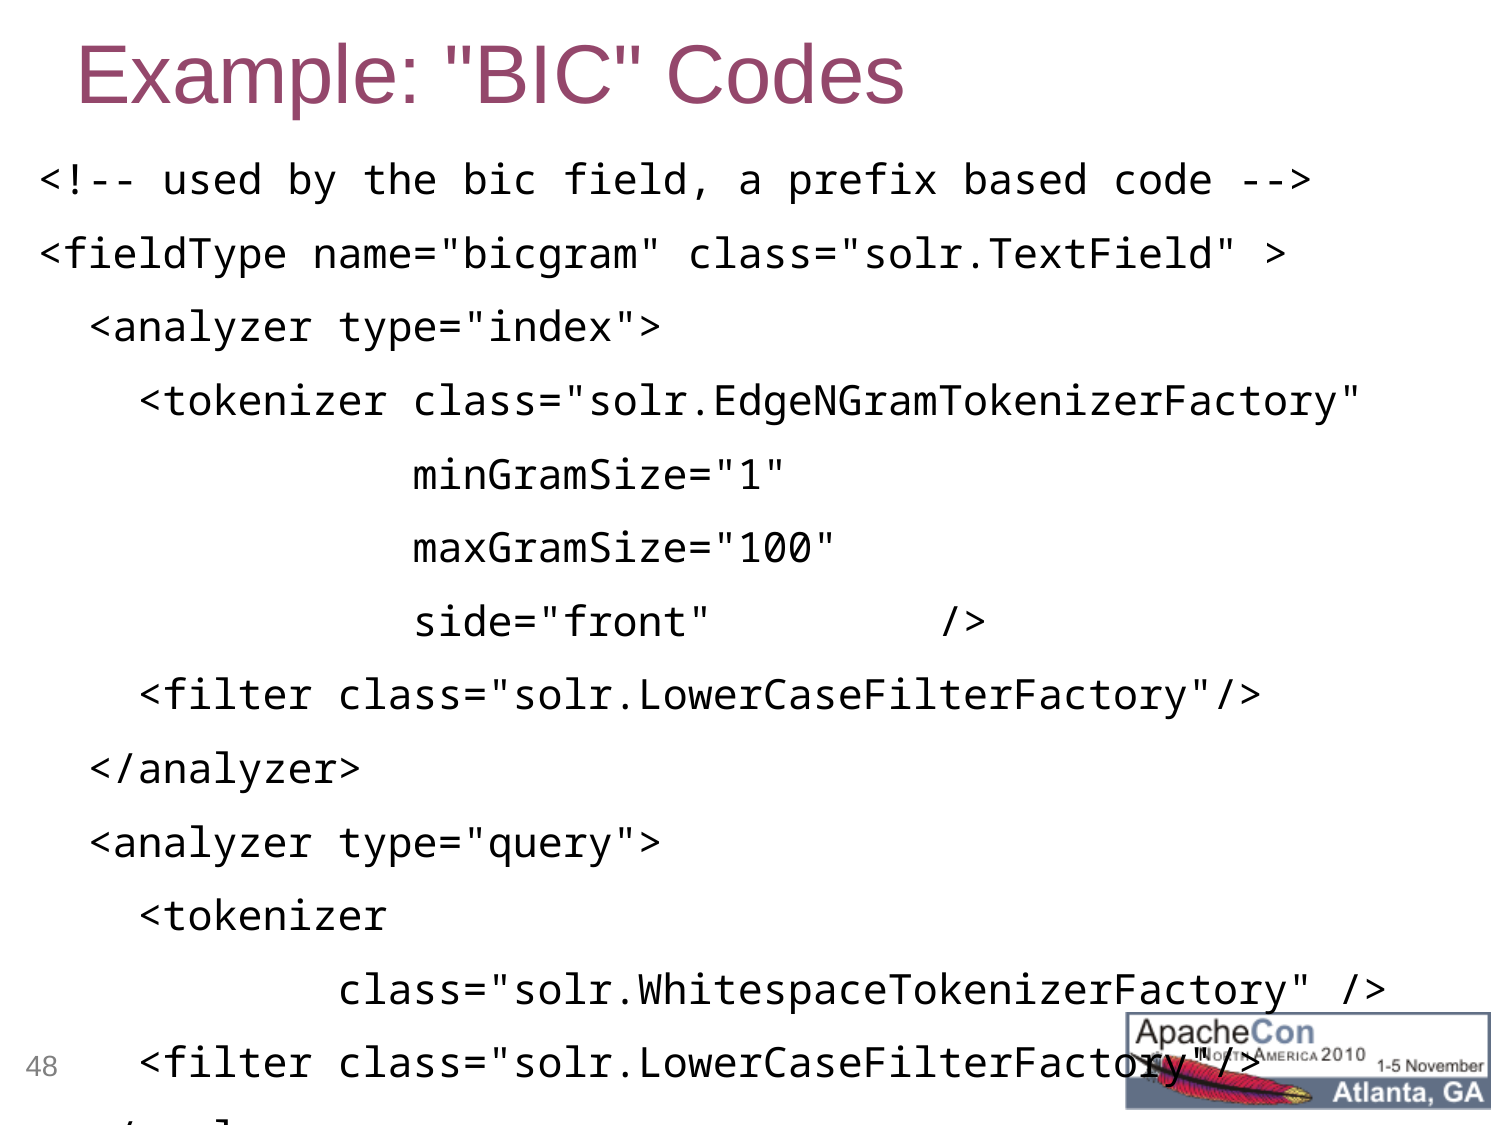

# Example: "BIC" Codes
<!-- used by the bic field, a prefix based code -->
<fieldType name="bicgram" class="solr.TextField" >
 <analyzer type="index">
 <tokenizer class="solr.EdgeNGramTokenizerFactory"
 minGramSize="1"
 maxGramSize="100"
 side="front" />
 <filter class="solr.LowerCaseFilterFactory"/>
 </analyzer>
 <analyzer type="query">
 <tokenizer
 class="solr.WhitespaceTokenizerFactory" />
 <filter class="solr.LowerCaseFilterFactory"/>
 </analyzer>
</fieldType>
48